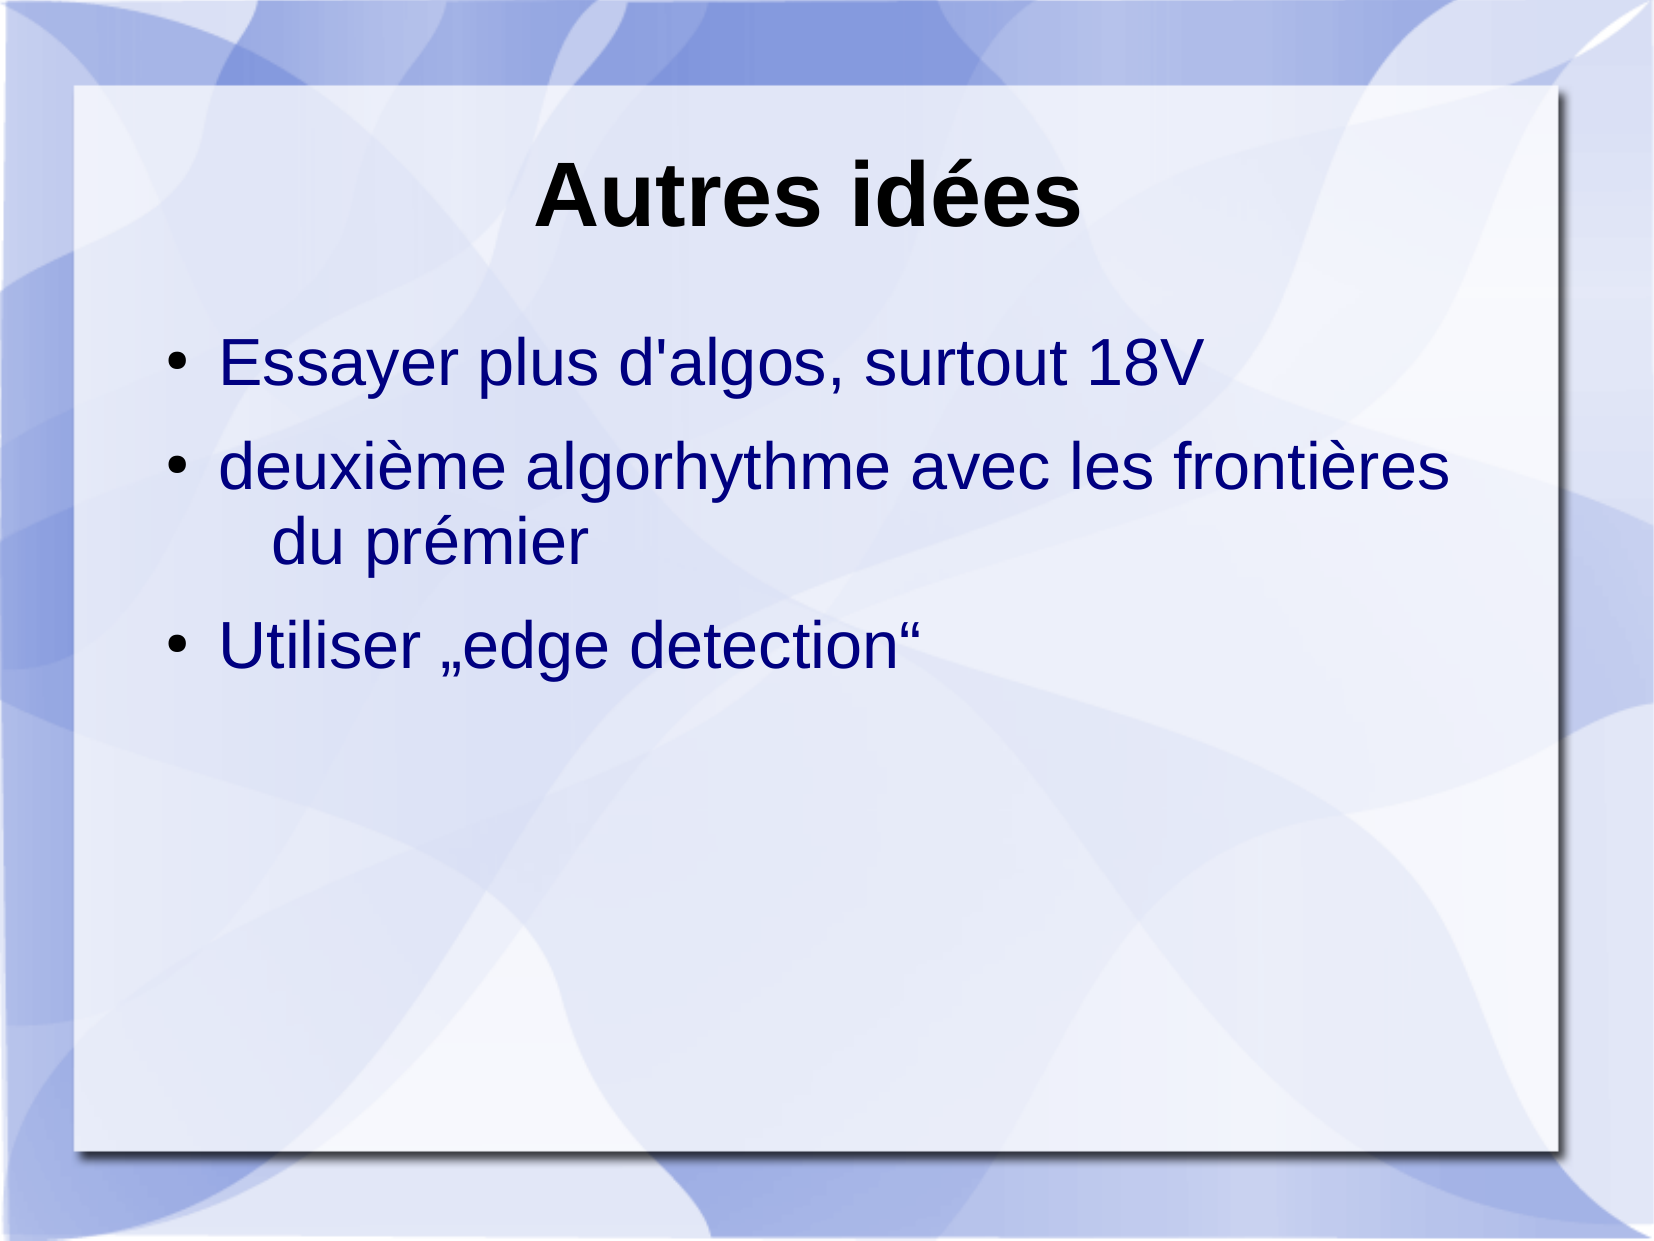

# Autres idées
Essayer plus d'algos, surtout 18V
deuxième algorhythme avec les frontières du prémier
Utiliser „edge detection“